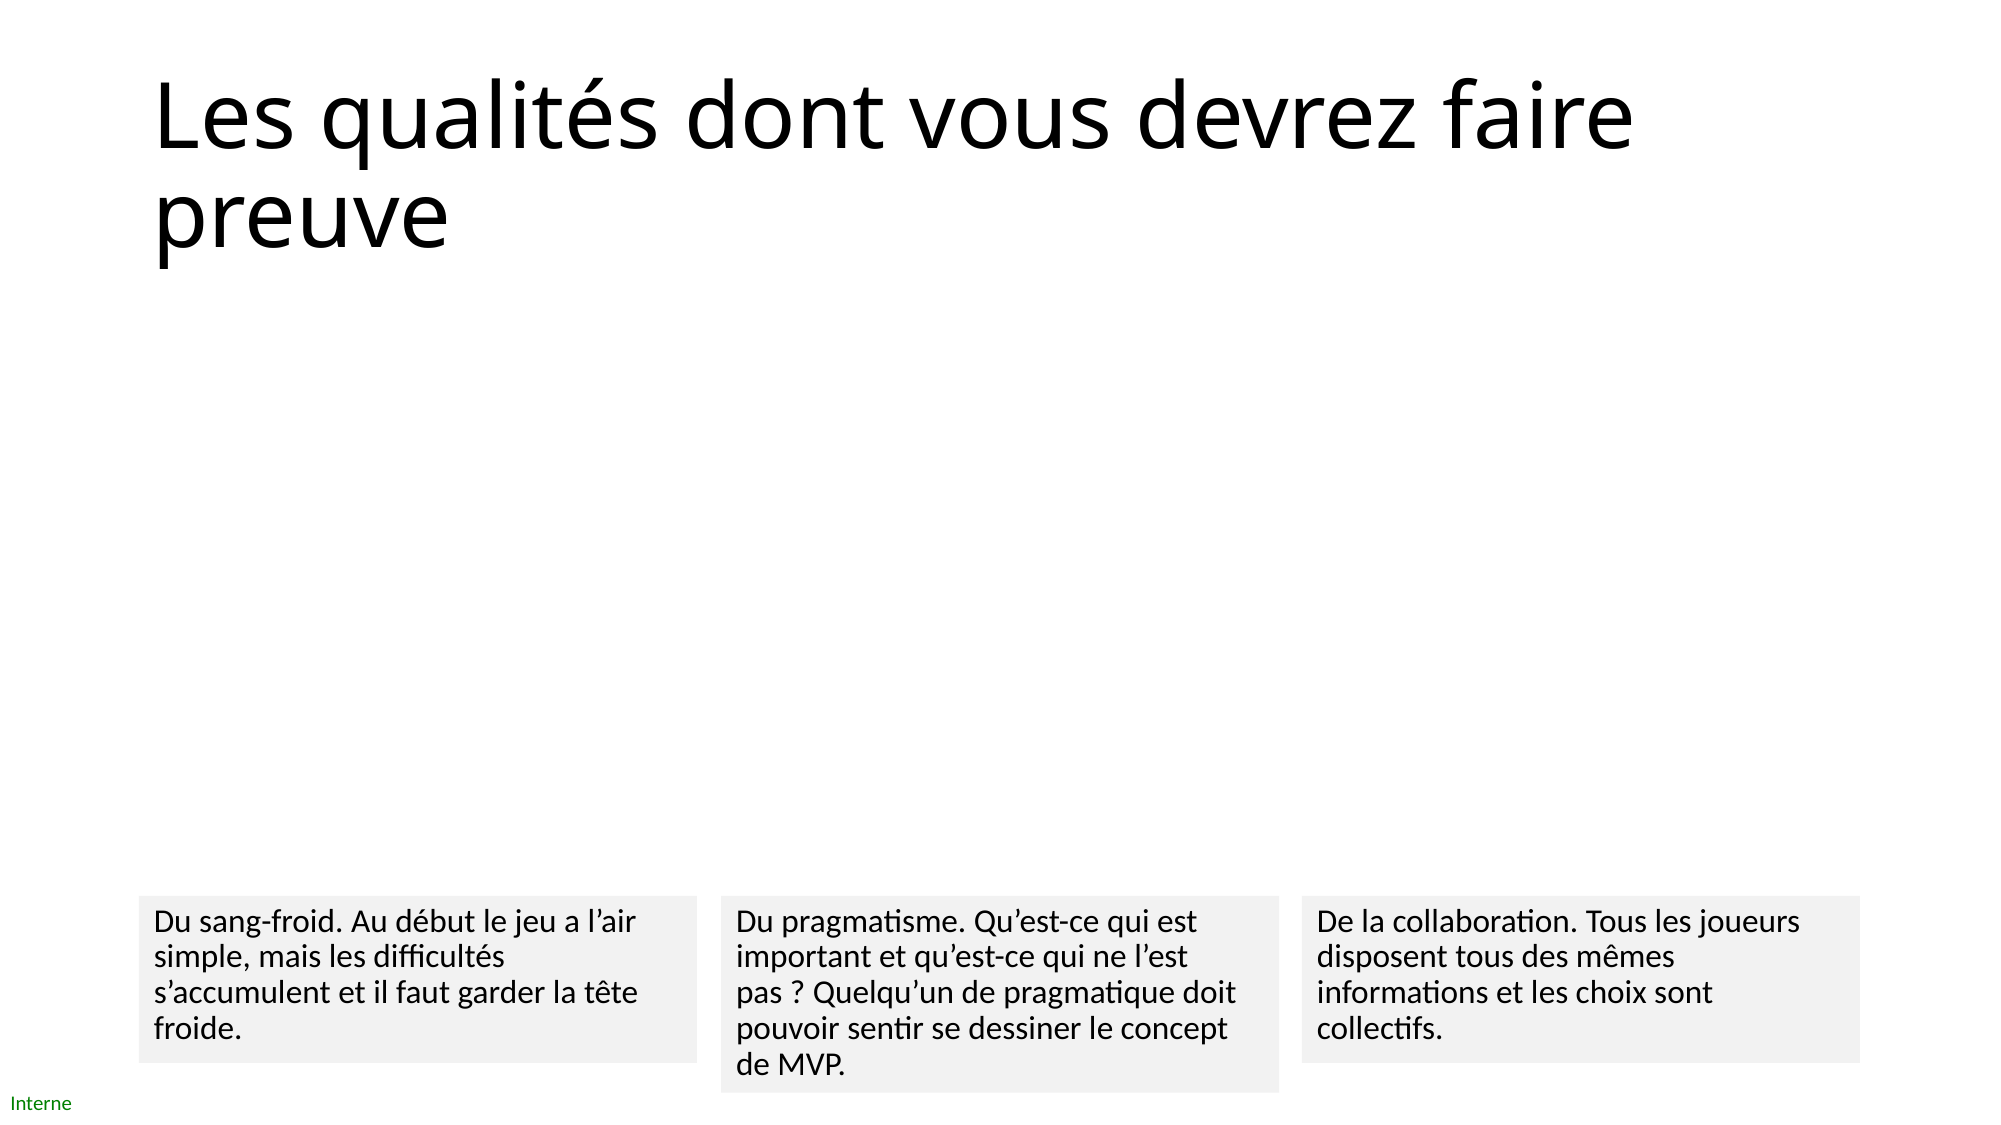

# Les qualités dont vous devrez faire preuve
Du sang-froid. Au début le jeu a l’air simple, mais les difficultés s’accumulent et il faut garder la tête froide.
Du pragmatisme. Qu’est-ce qui est important et qu’est-ce qui ne l’est pas ? Quelqu’un de pragmatique doit pouvoir sentir se dessiner le concept de MVP.
De la collaboration. Tous les joueurs disposent tous des mêmes informations et les choix sont collectifs.